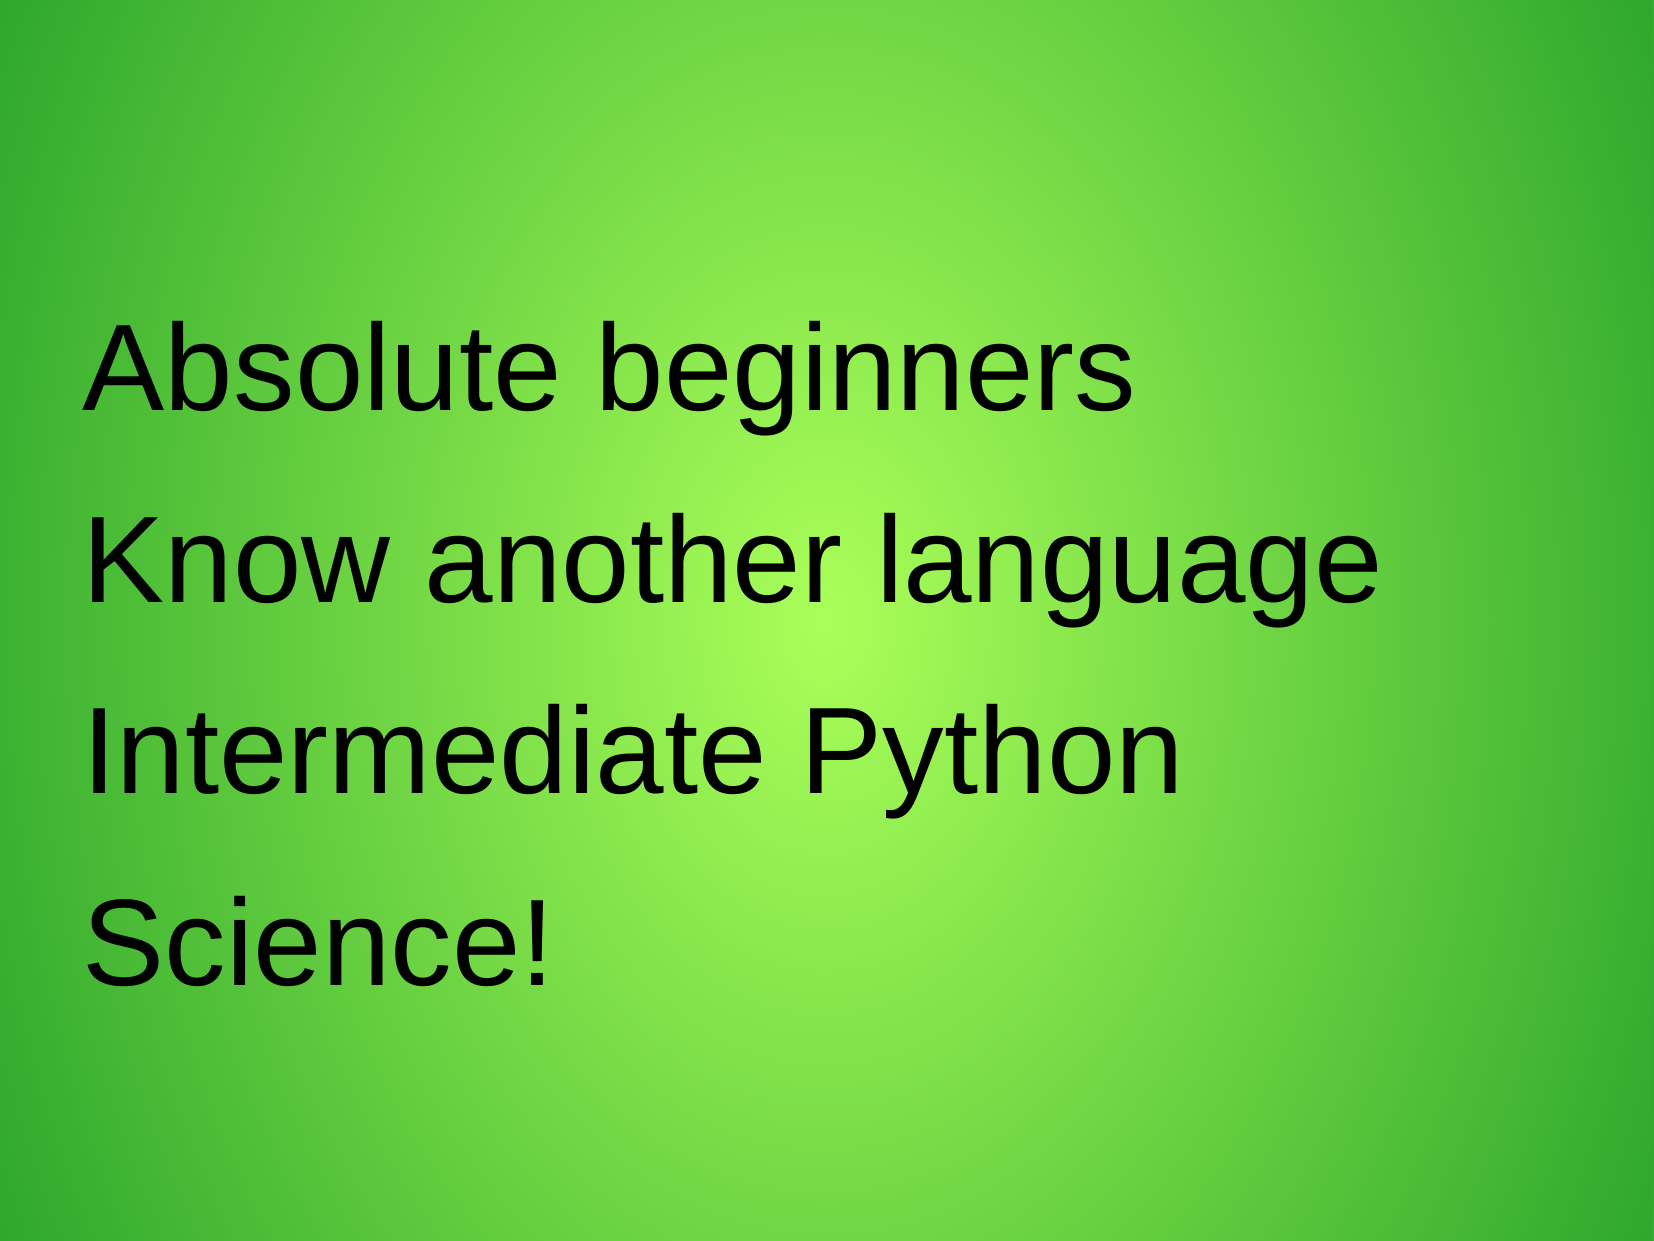

#
Absolute beginners
Know another language
Intermediate Python
Science!